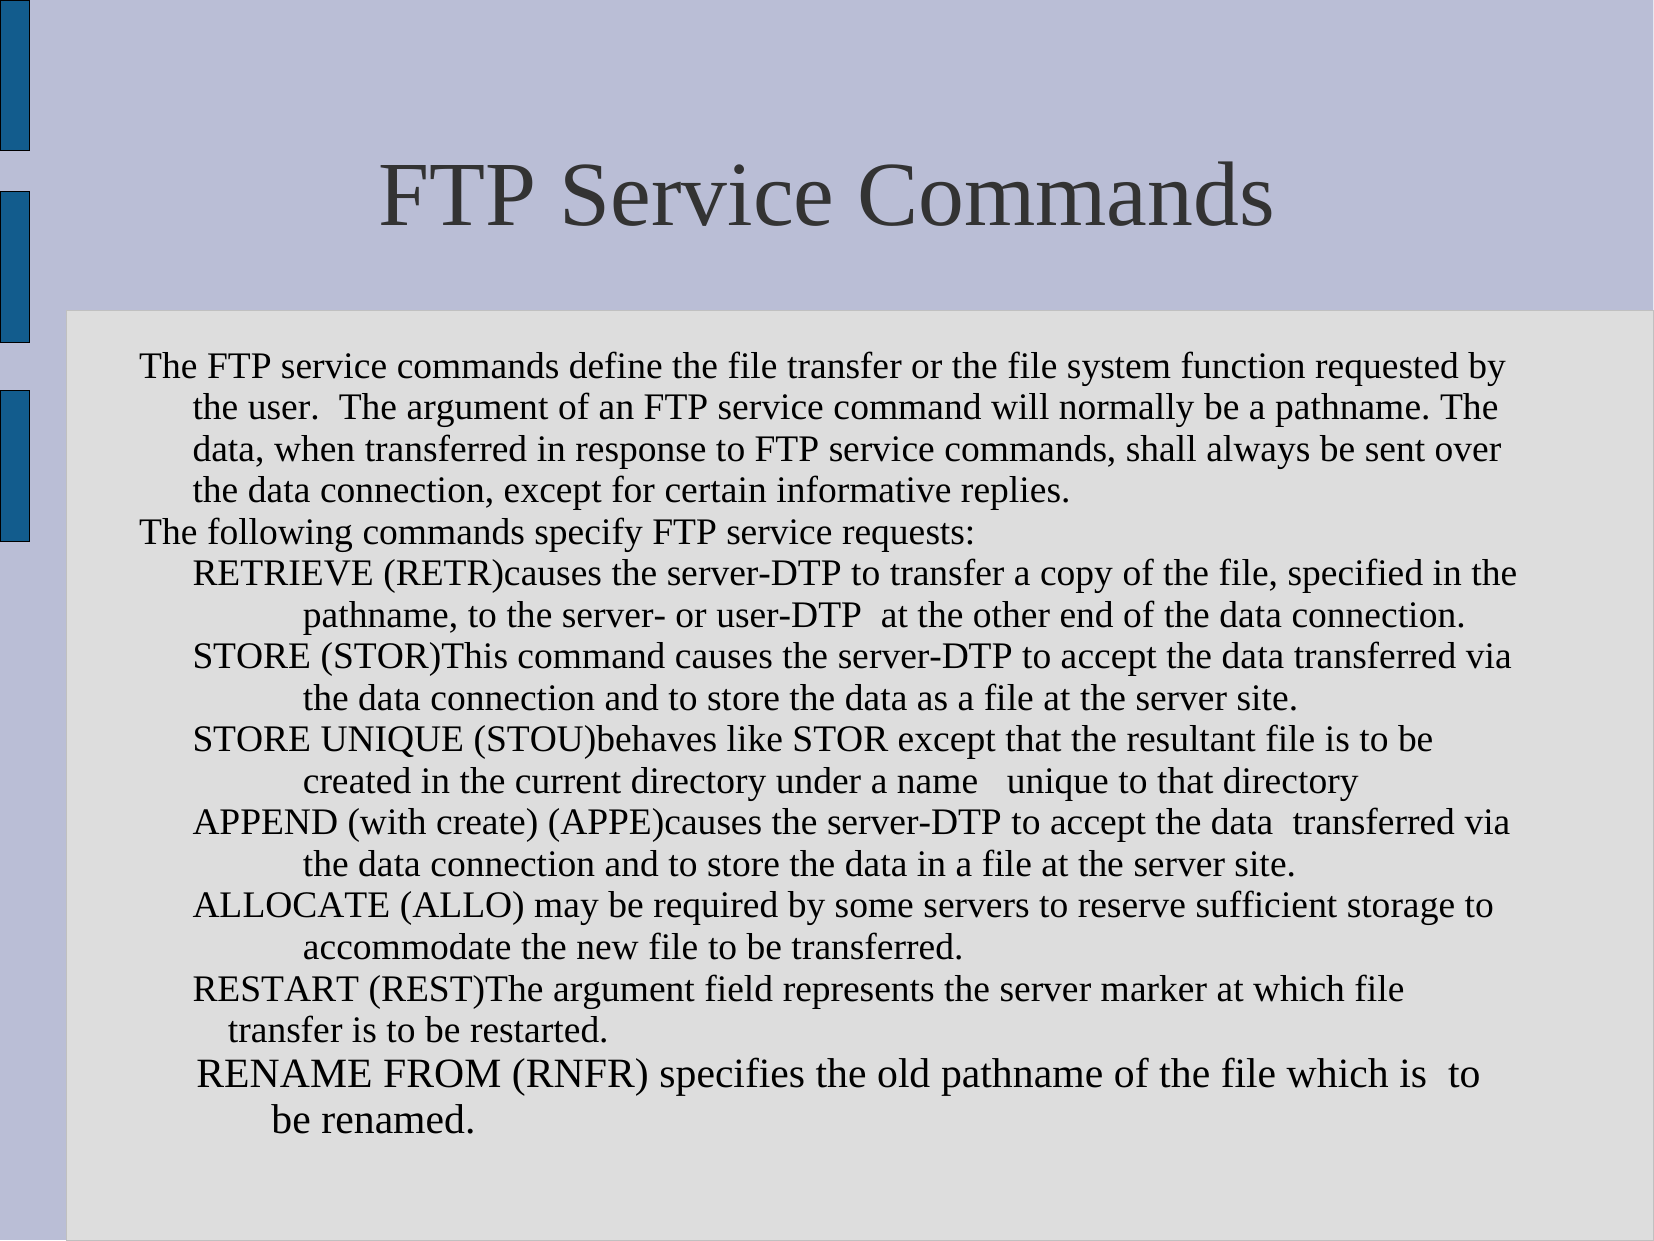

# FTP Service Commands
The FTP service commands define the file transfer or the file system function requested by the user. The argument of an FTP service command will normally be a pathname. The data, when transferred in response to FTP service commands, shall always be sent over the data connection, except for certain informative replies.
The following commands specify FTP service requests:
RETRIEVE (RETR)causes the server-DTP to transfer a copy of the file, specified in the 	pathname, to the server- or user-DTP at the other end of the data connection.
STORE (STOR)This command causes the server-DTP to accept the data transferred via 	the data connection and to store the data as a file at the server site.
STORE UNIQUE (STOU)behaves like STOR except that the resultant file is to be 		created in the current directory under a name unique to that directory
APPEND (with create) (APPE)causes the server-DTP to accept the data transferred via 	the data connection and to store the data in a file at the server site.
ALLOCATE (ALLO) may be required by some servers to reserve sufficient storage to 	accommodate the new file to be transferred.
RESTART (REST)The argument field represents the server marker at which file 	transfer is to be restarted.
RENAME FROM (RNFR) specifies the old pathname of the file which is to 	be renamed.